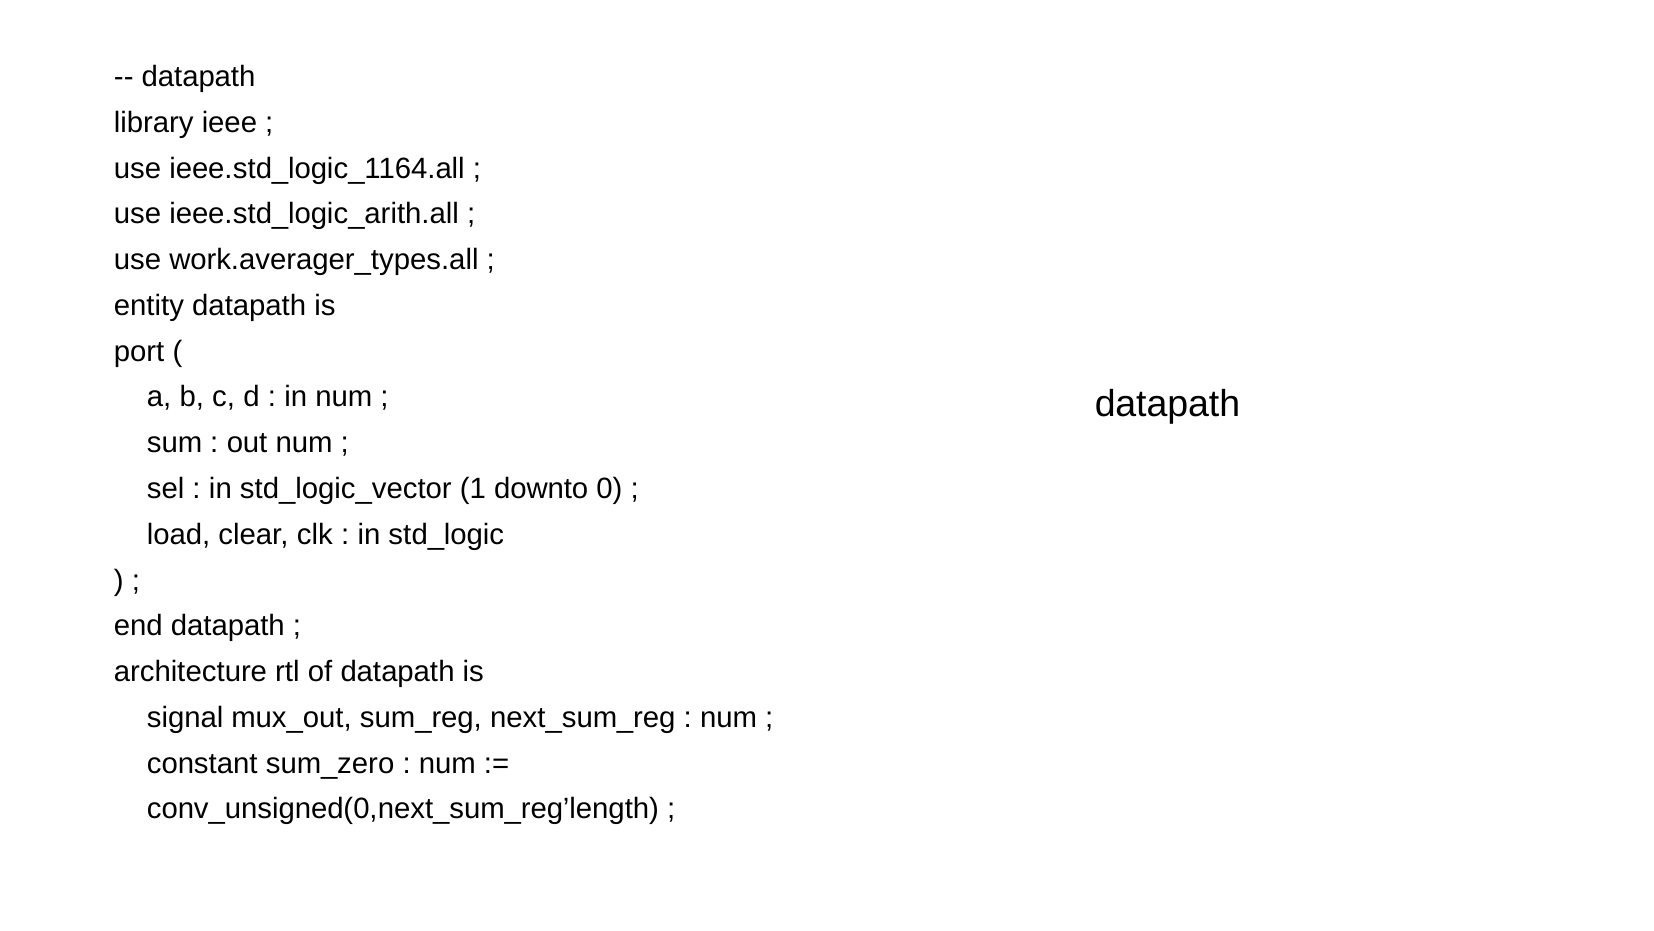

# -- datapath
library ieee ;
use ieee.std_logic_1164.all ;
use ieee.std_logic_arith.all ;
use work.averager_types.all ;
entity datapath is
port (
 a, b, c, d : in num ;
 sum : out num ;
 sel : in std_logic_vector (1 downto 0) ;
 load, clear, clk : in std_logic
) ;
end datapath ;
architecture rtl of datapath is
 signal mux_out, sum_reg, next_sum_reg : num ;
 constant sum_zero : num :=
 conv_unsigned(0,next_sum_reg’length) ;
datapath